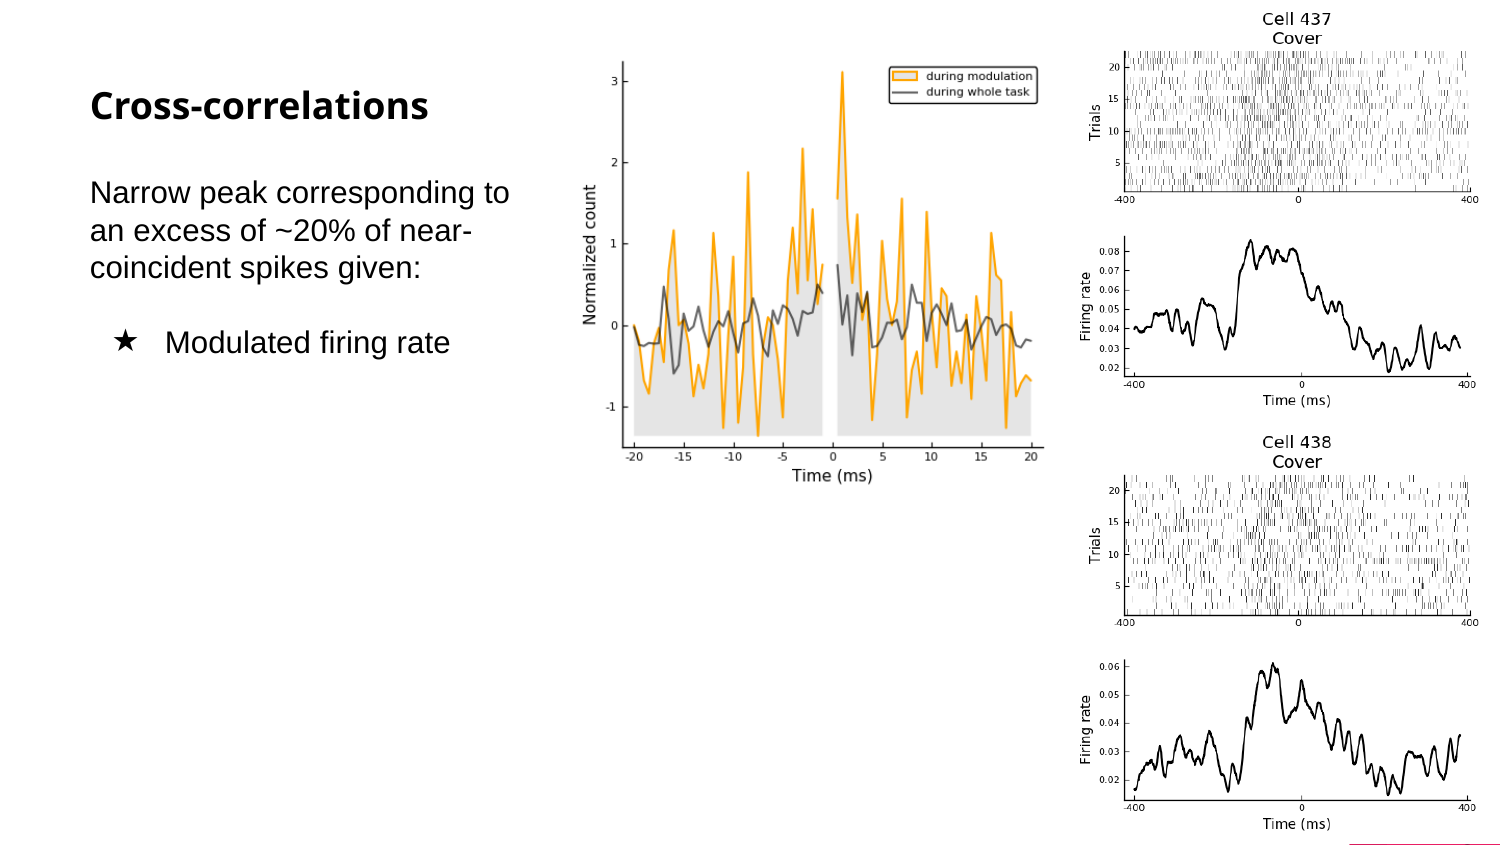

Cross-correlations
Narrow peak corresponding to an excess of ~20% of near-coincident spikes given:
Modulated firing rate